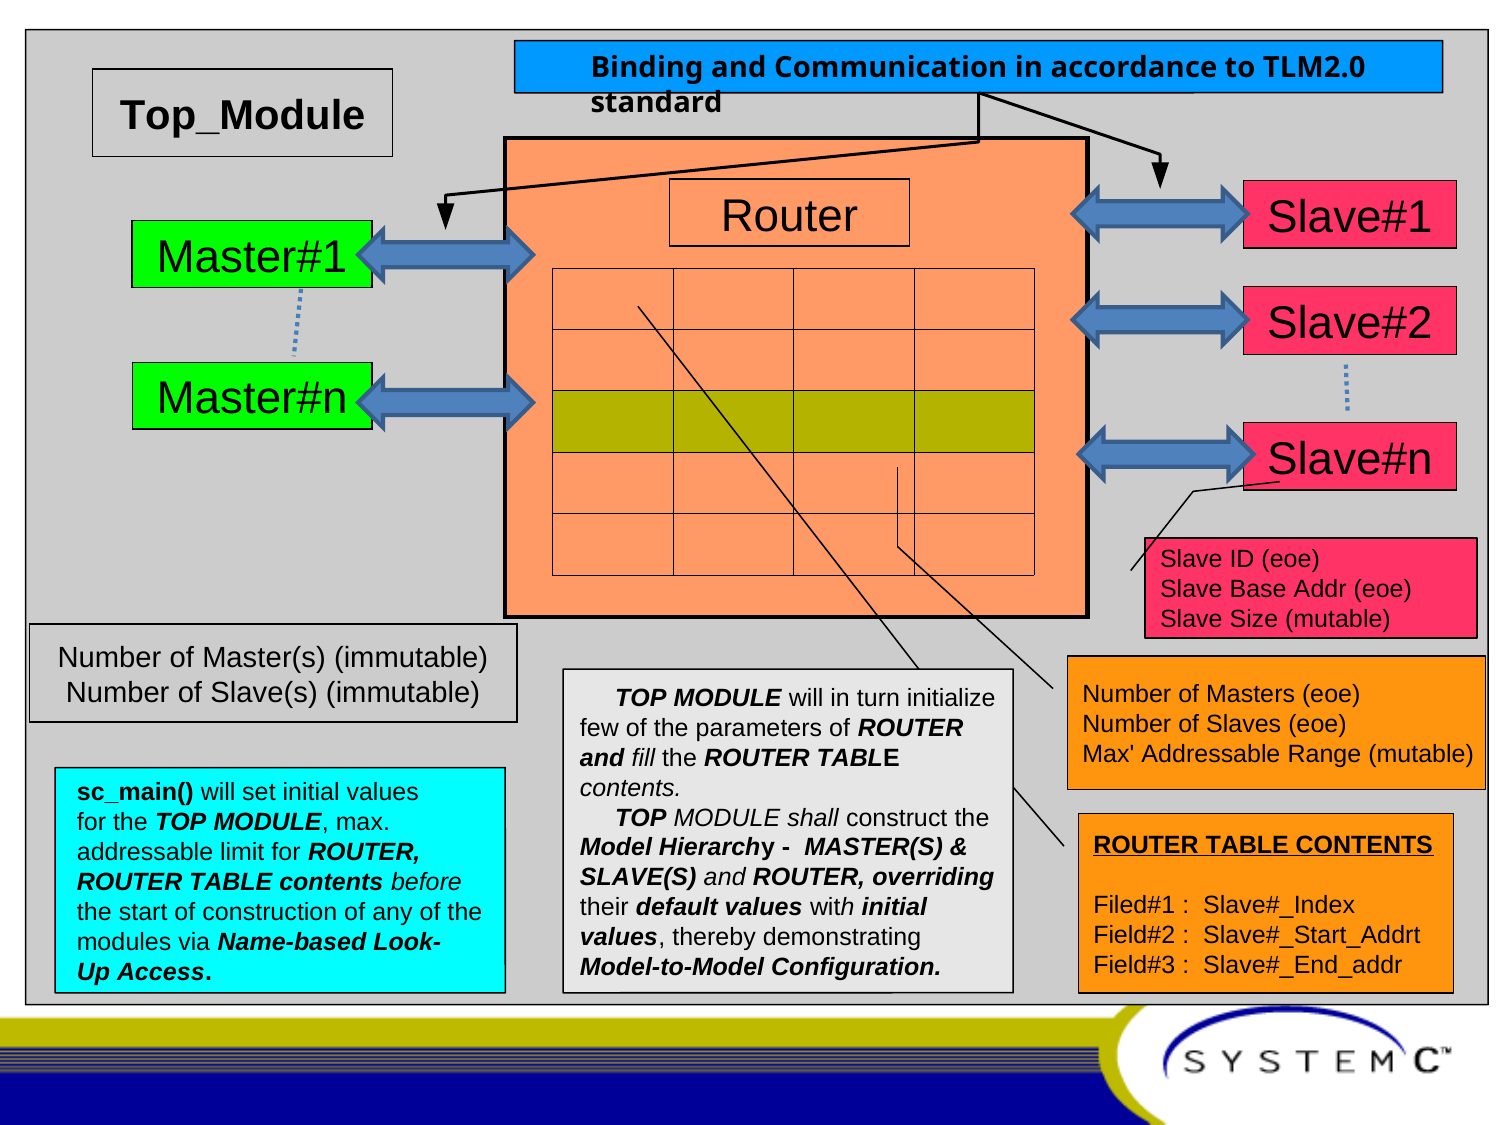

Binding and Communication in accordance to TLM2.0 standard
Top_Module
Router
Slave#1
Master#1
| | | | |
| --- | --- | --- | --- |
| | | | |
| | | | |
| | | | |
| | | | |
Slave#2
Master#n
Slave#n
Slave ID (eoe)
Slave Base Addr (eoe)
Slave Size (mutable)
Number of Master(s) (immutable)
Number of Slave(s) (immutable)
Number of Masters (eoe)
Number of Slaves (eoe)
Max' Addressable Range (mutable)
 TOP MODULE will in turn initialize few of the parameters of ROUTER and fill the ROUTER TABLE contents.
 TOP MODULE shall construct the Model Hierarchy - MASTER(S) & SLAVE(S) and ROUTER, overriding their default values with initial values, thereby demonstrating Model-to-Model Configuration.
sc_main() will set initial values
for the TOP MODULE, max. addressable limit for ROUTER, ROUTER TABLE contents before the start of construction of any of the
modules via Name-based Look-
Up Access.
ROUTER TABLE CONTENTS
Filed#1 : Slave#_Index
Field#2 : Slave#_Start_Addrt
Field#3 : Slave#_End_addr